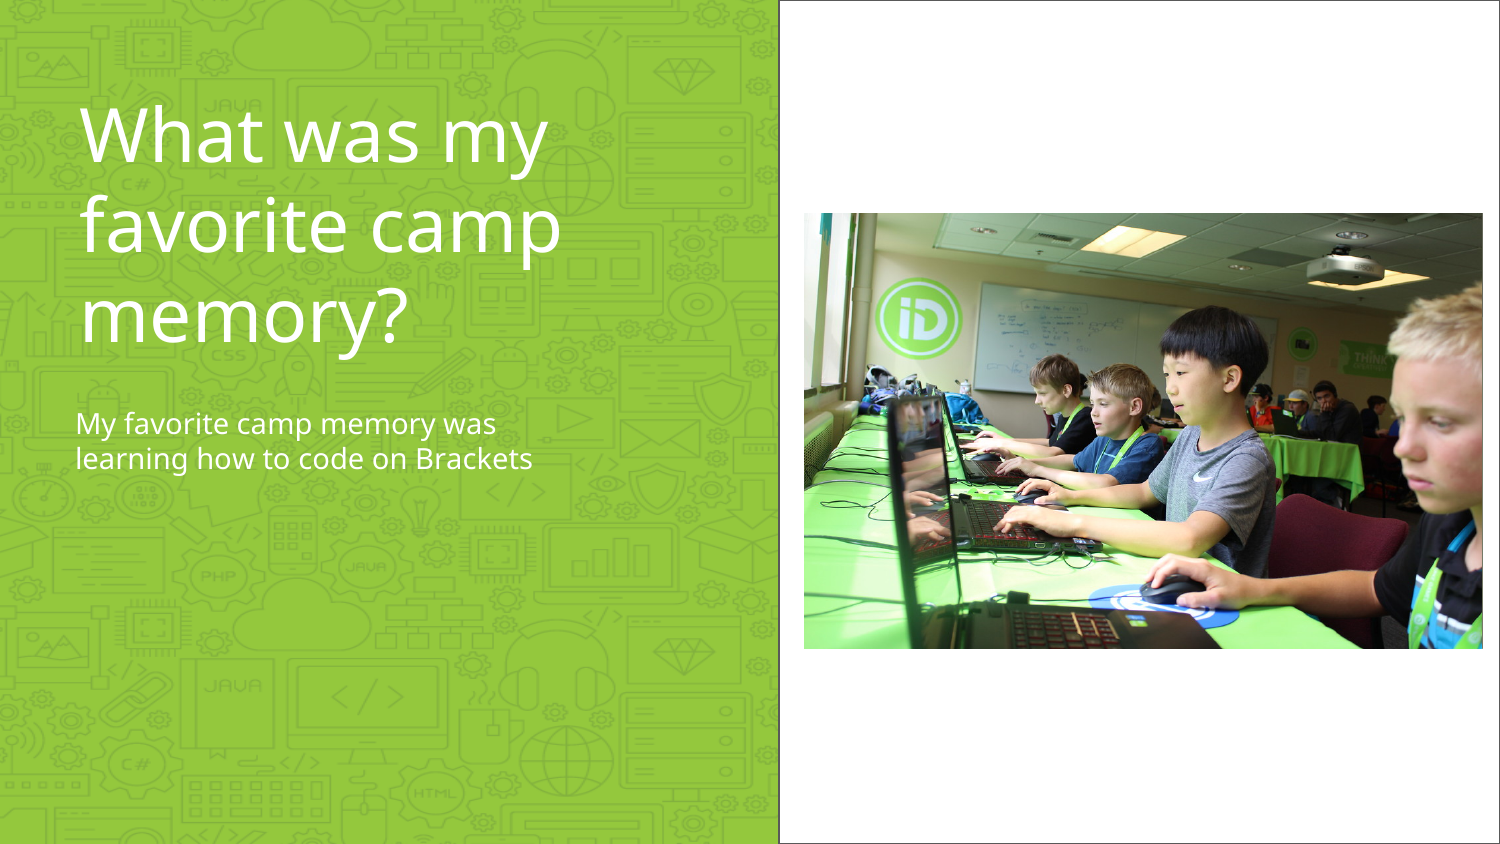

What was my
favorite camp
memory?
My favorite camp memory was learning how to code on Brackets